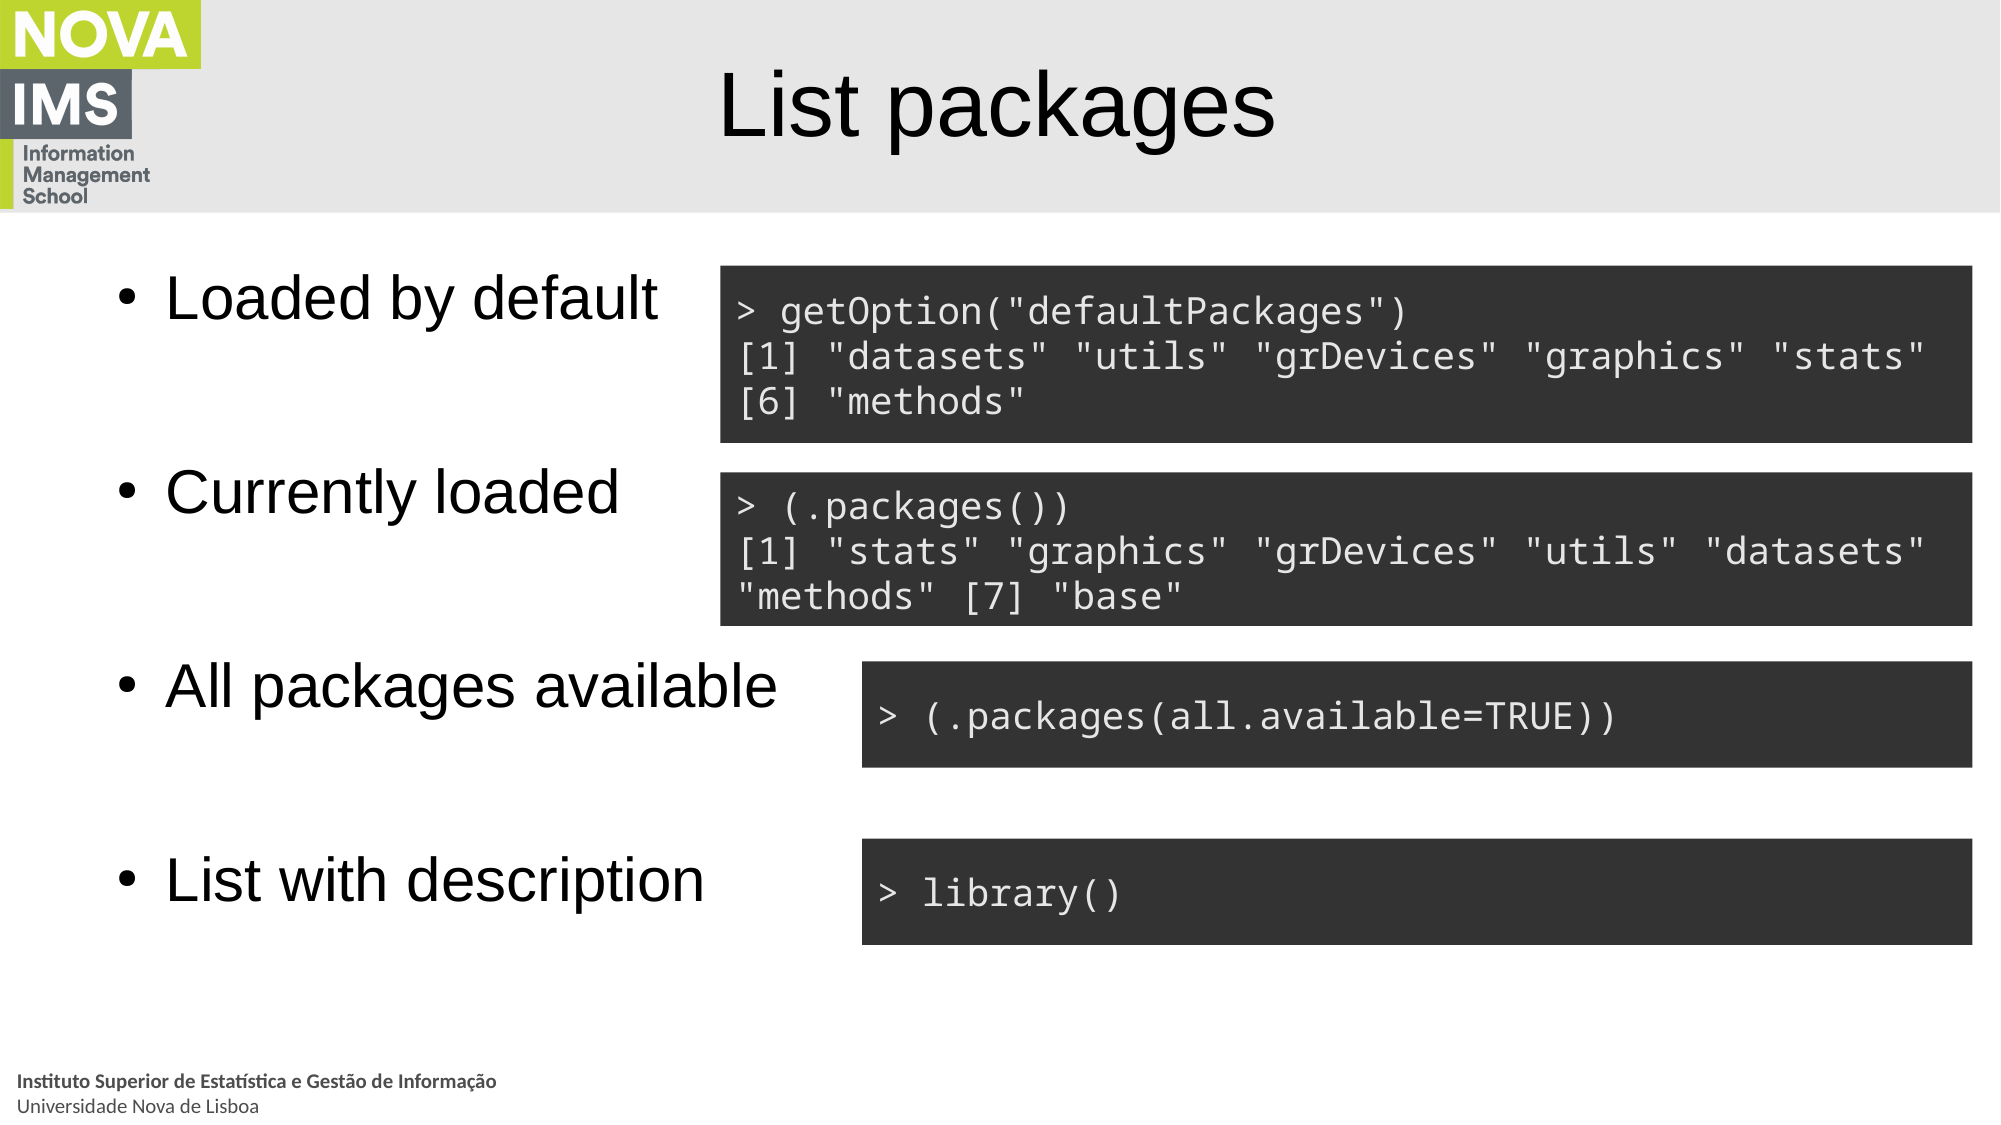

# List packages
Loaded by default
Currently loaded
All packages available
List with description
> getOption("defaultPackages")
[1] "datasets" "utils" "grDevices" "graphics" "stats" [6] "methods"
> (.packages())
[1] "stats" "graphics" "grDevices" "utils" "datasets" "methods" [7] "base"
> (.packages(all.available=TRUE))
> library()